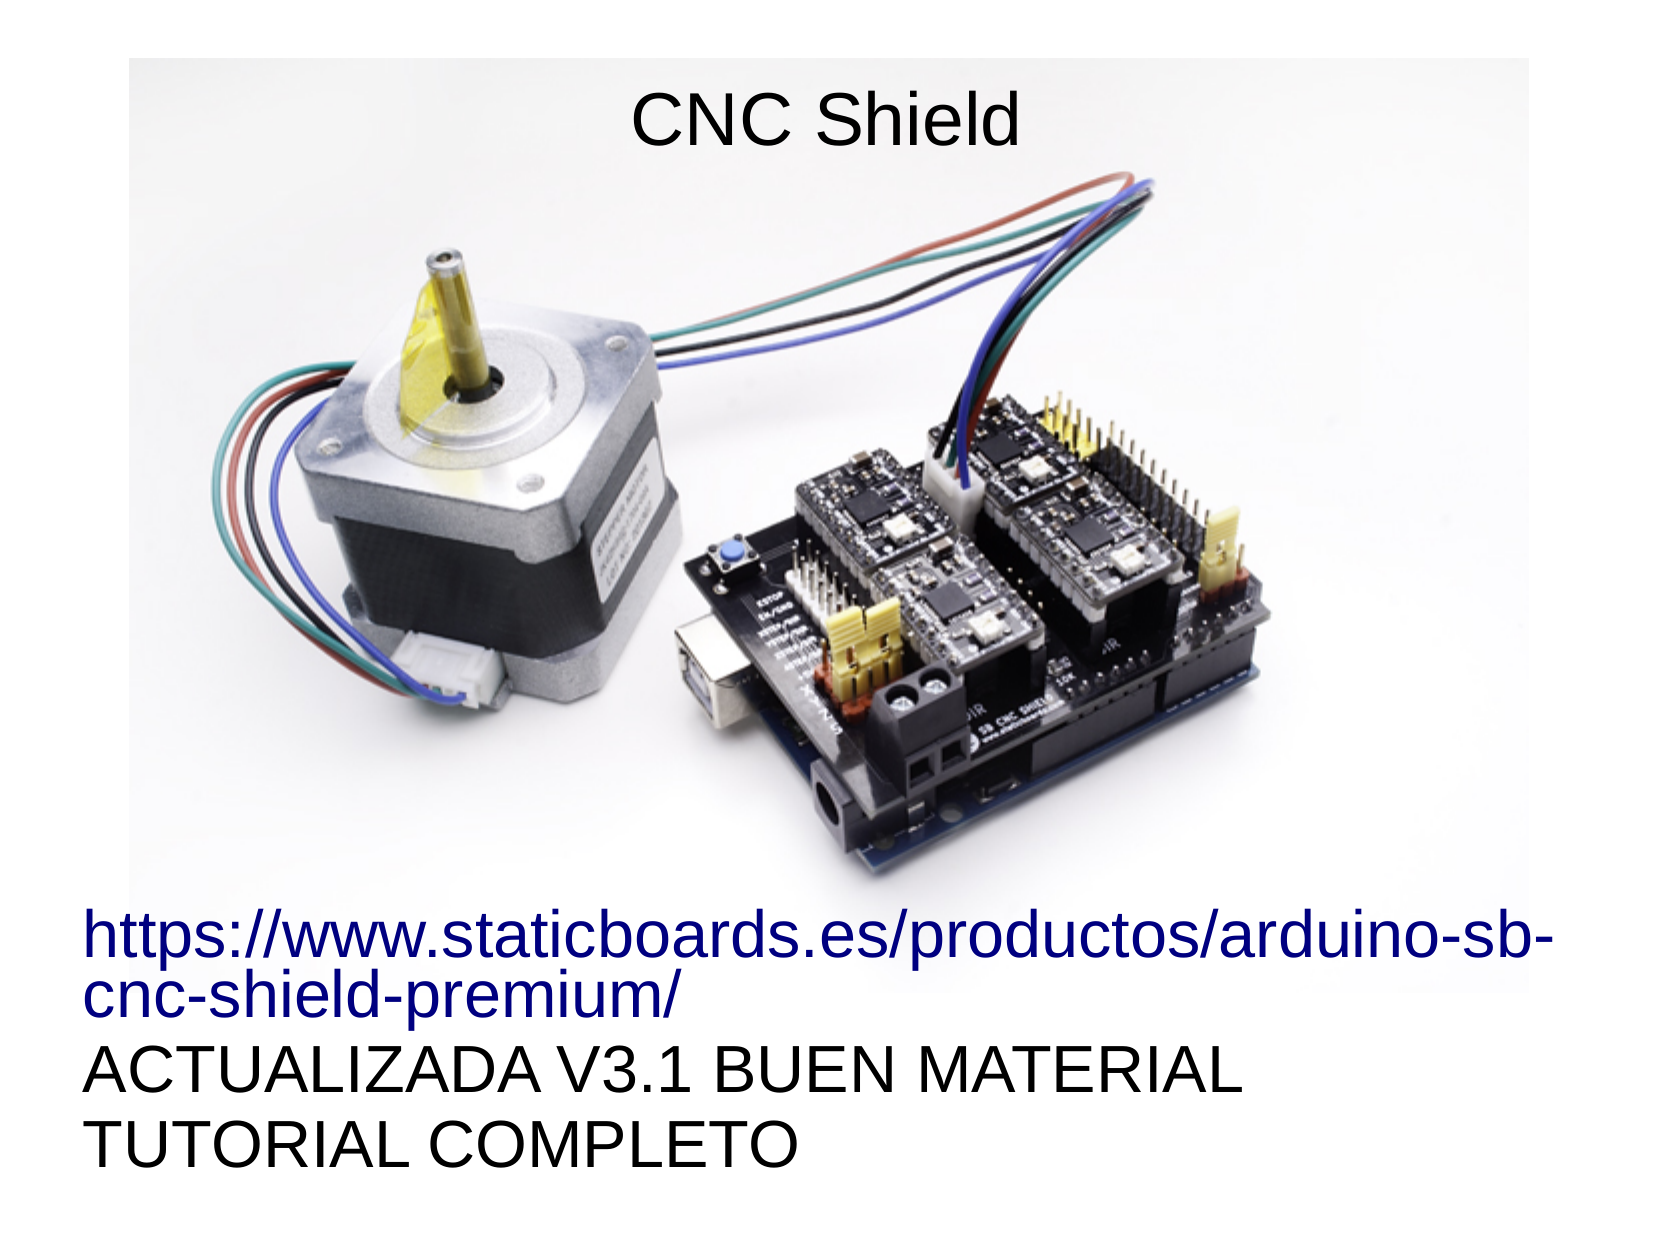

# CNC Shield
https://www.staticboards.es/productos/arduino-sb-cnc-shield-premium/
ACTUALIZADA V3.1 BUEN MATERIAL
TUTORIAL COMPLETO